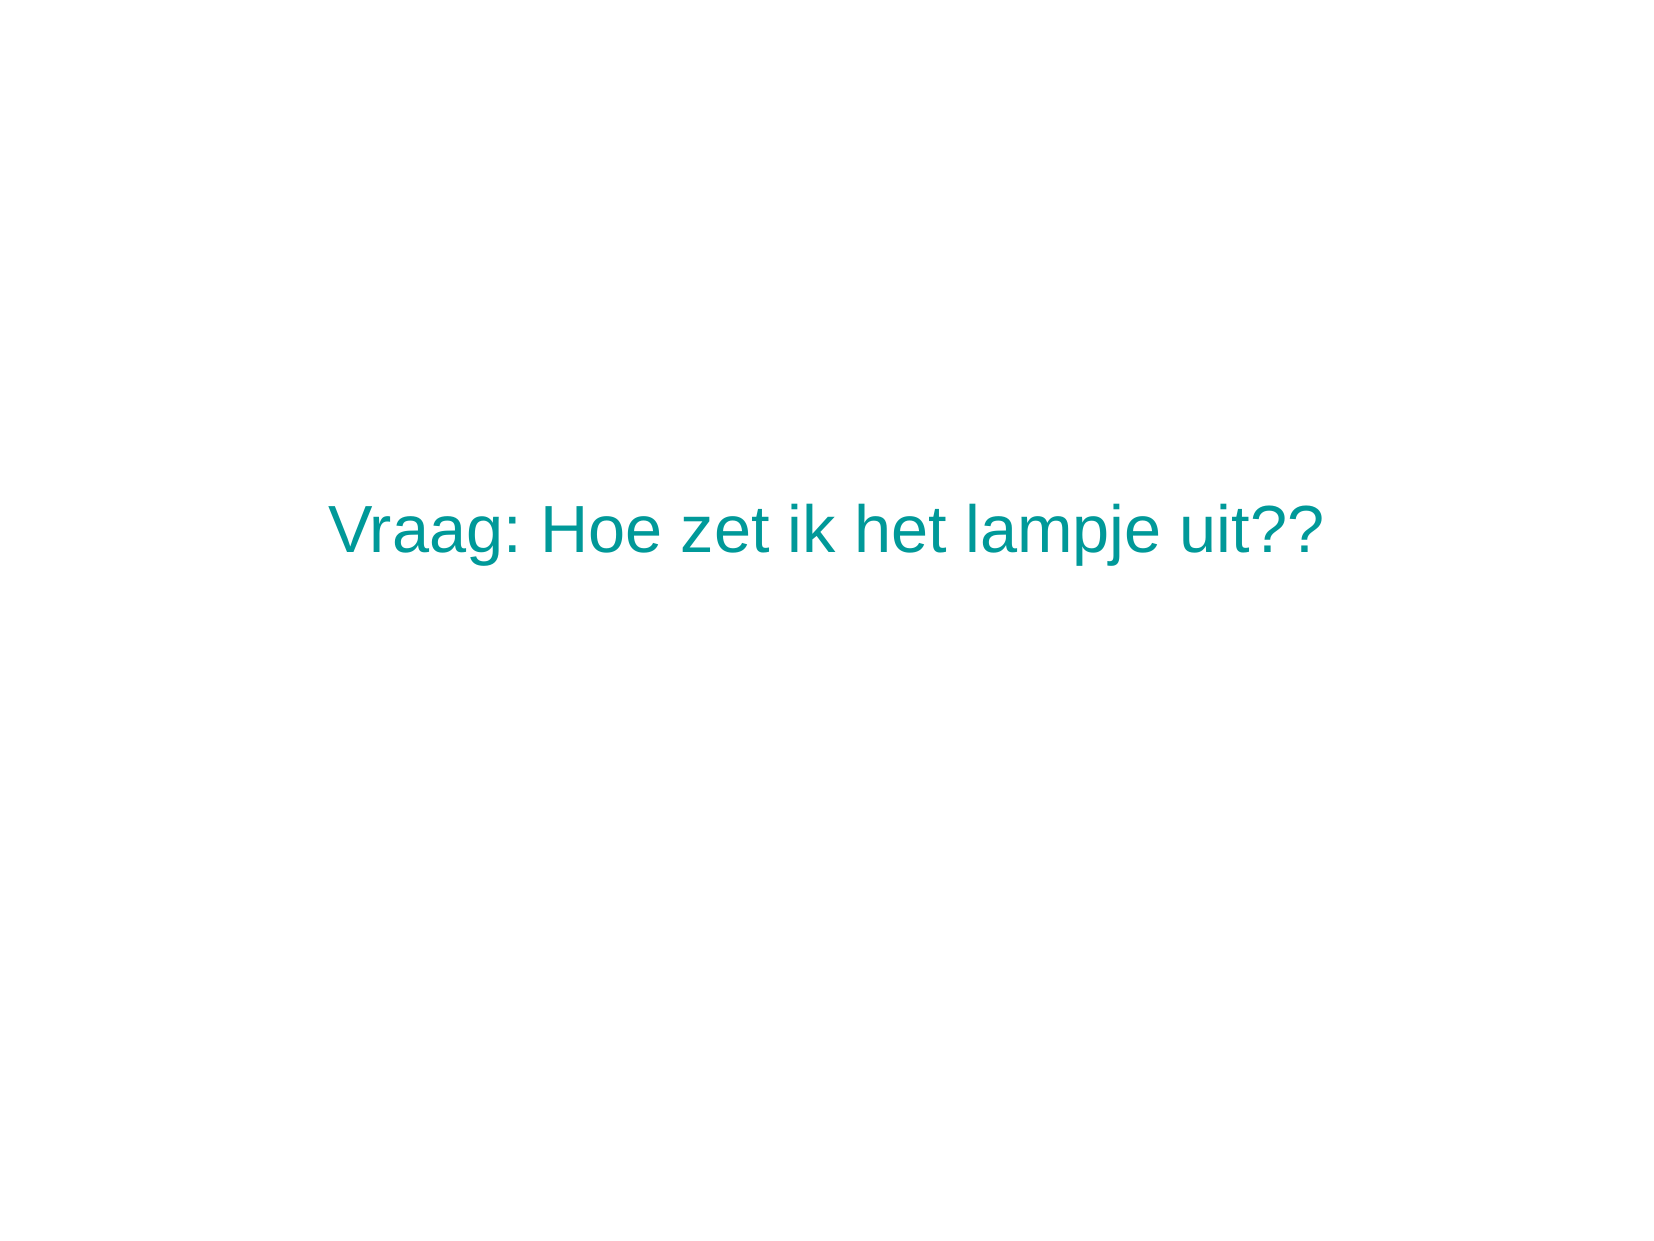

# Vraag: Hoe zet ik het lampje uit??